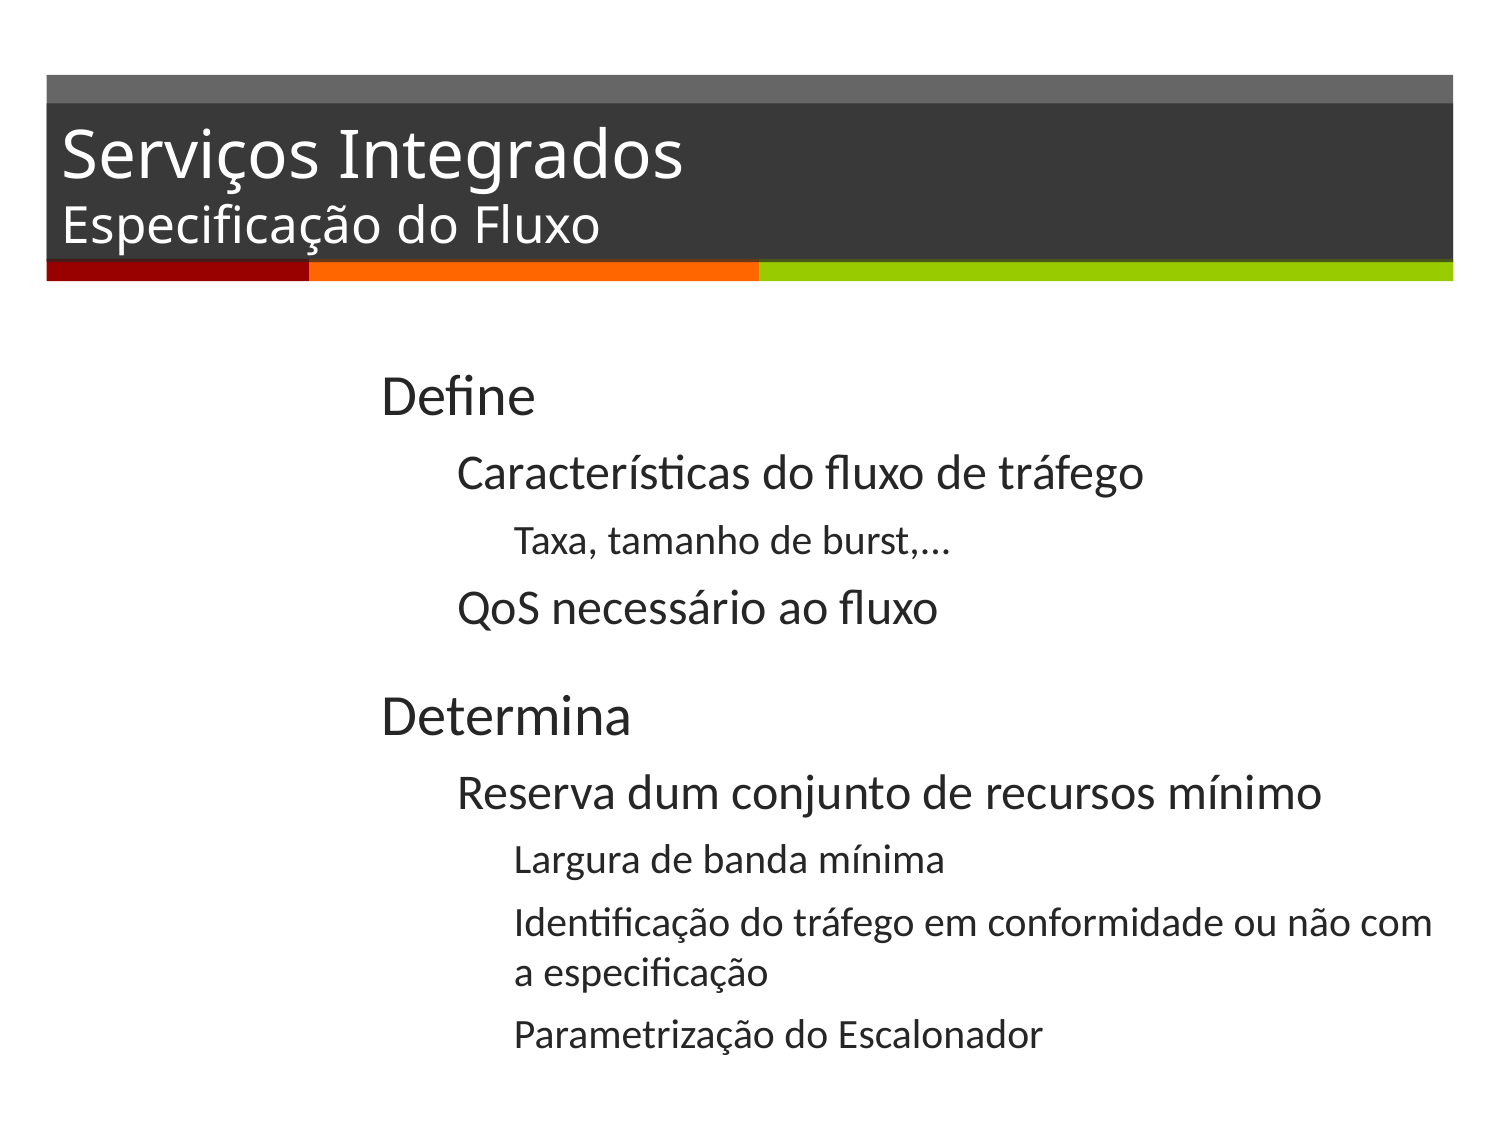

# Serviços Integrados Especificação do Fluxo
Define
Características do fluxo de tráfego
Taxa, tamanho de burst,...
QoS necessário ao fluxo
Determina
Reserva dum conjunto de recursos mínimo
Largura de banda mínima
Identificação do tráfego em conformidade ou não com a especificação
Parametrização do Escalonador